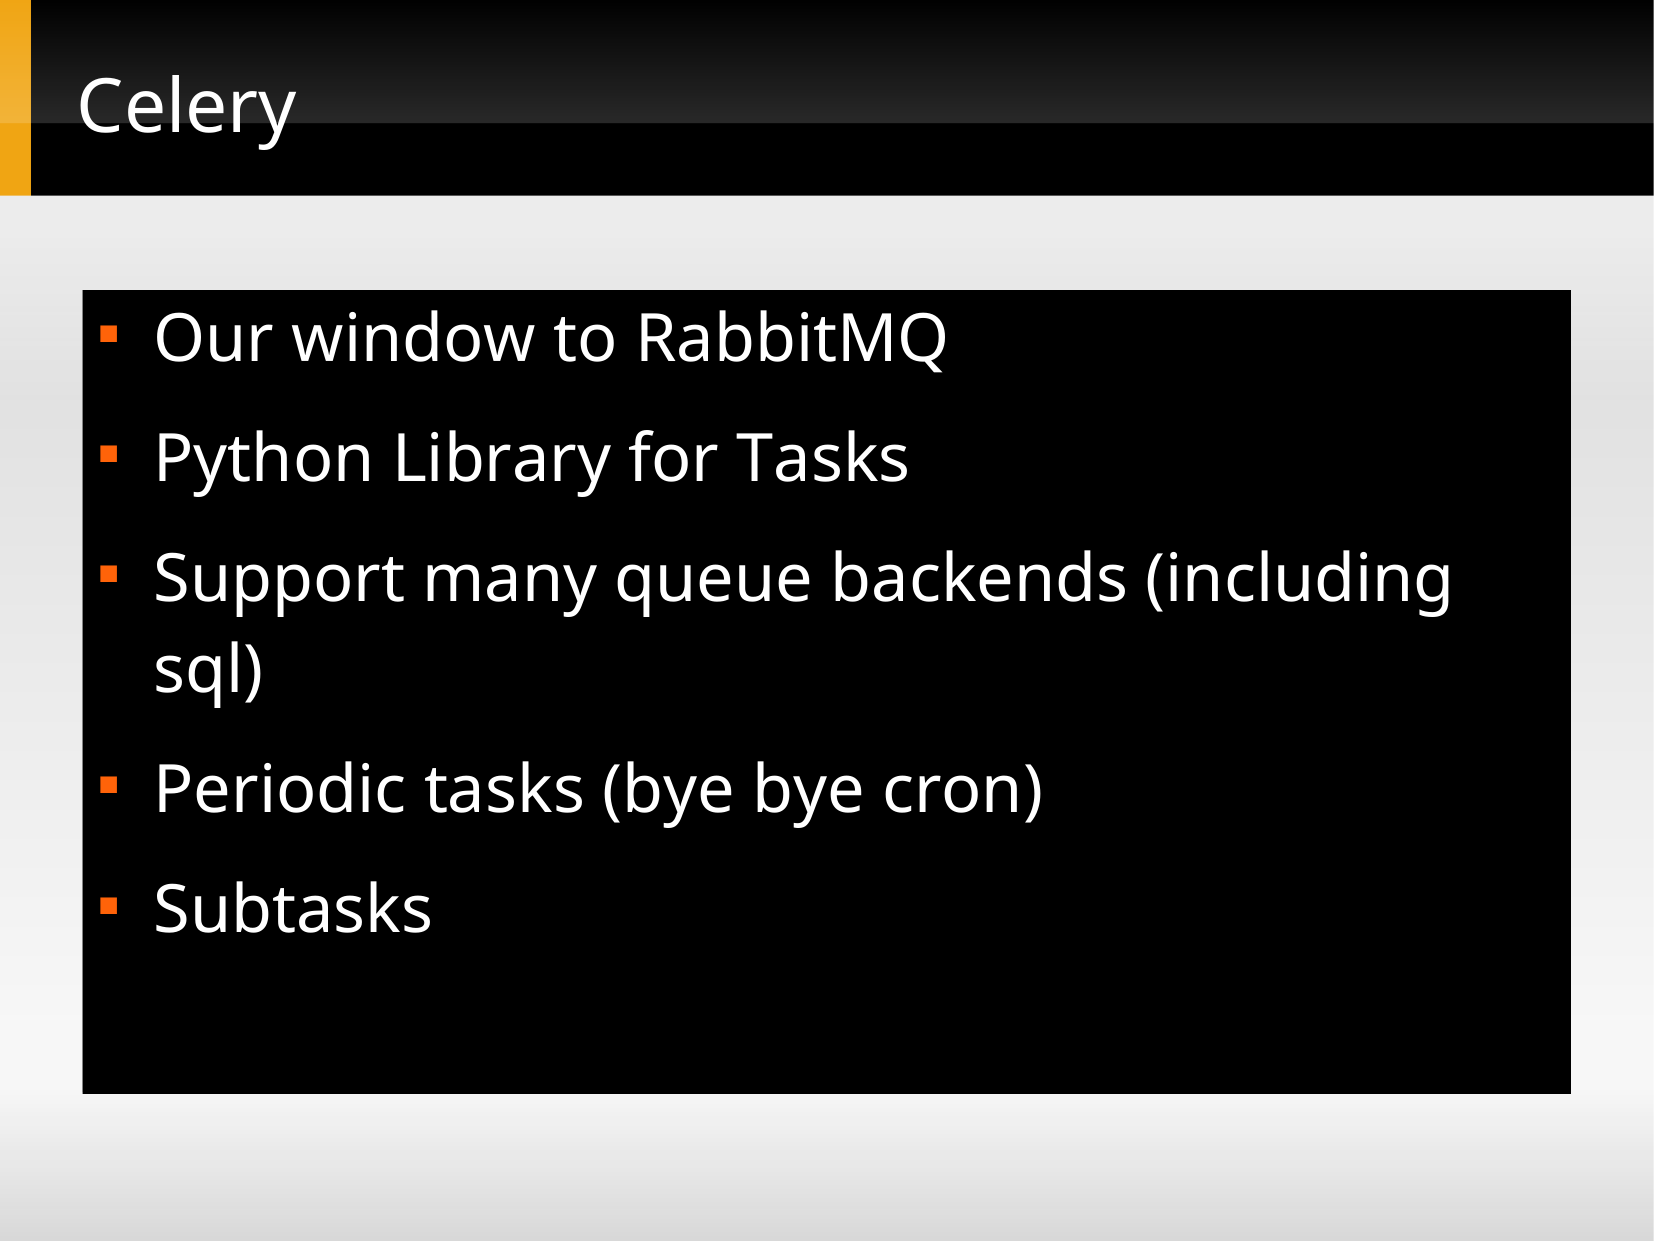

# Celery
Our window to RabbitMQ
Python Library for Tasks
Support many queue backends (including sql)
Periodic tasks (bye bye cron)
Subtasks